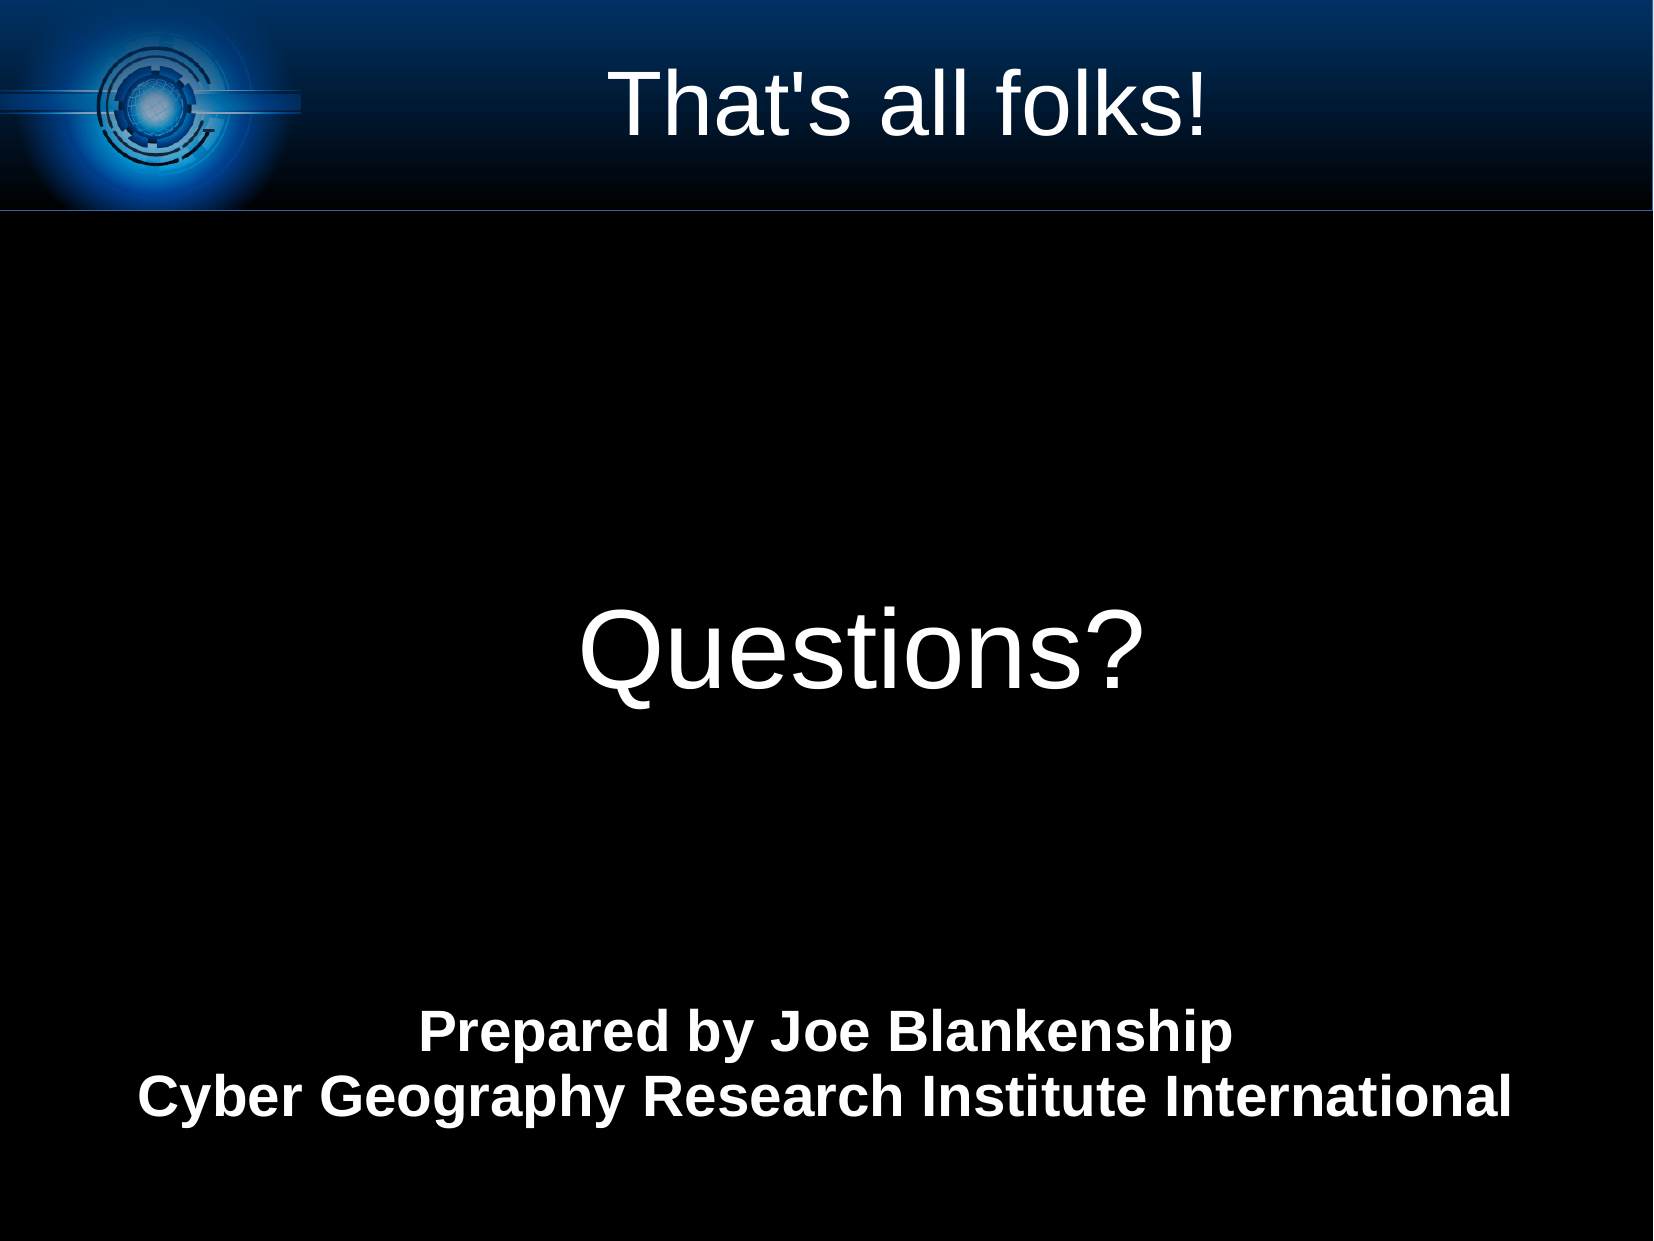

# That's all folks!
Questions?
Prepared by Joe Blankenship
Cyber Geography Research Institute International